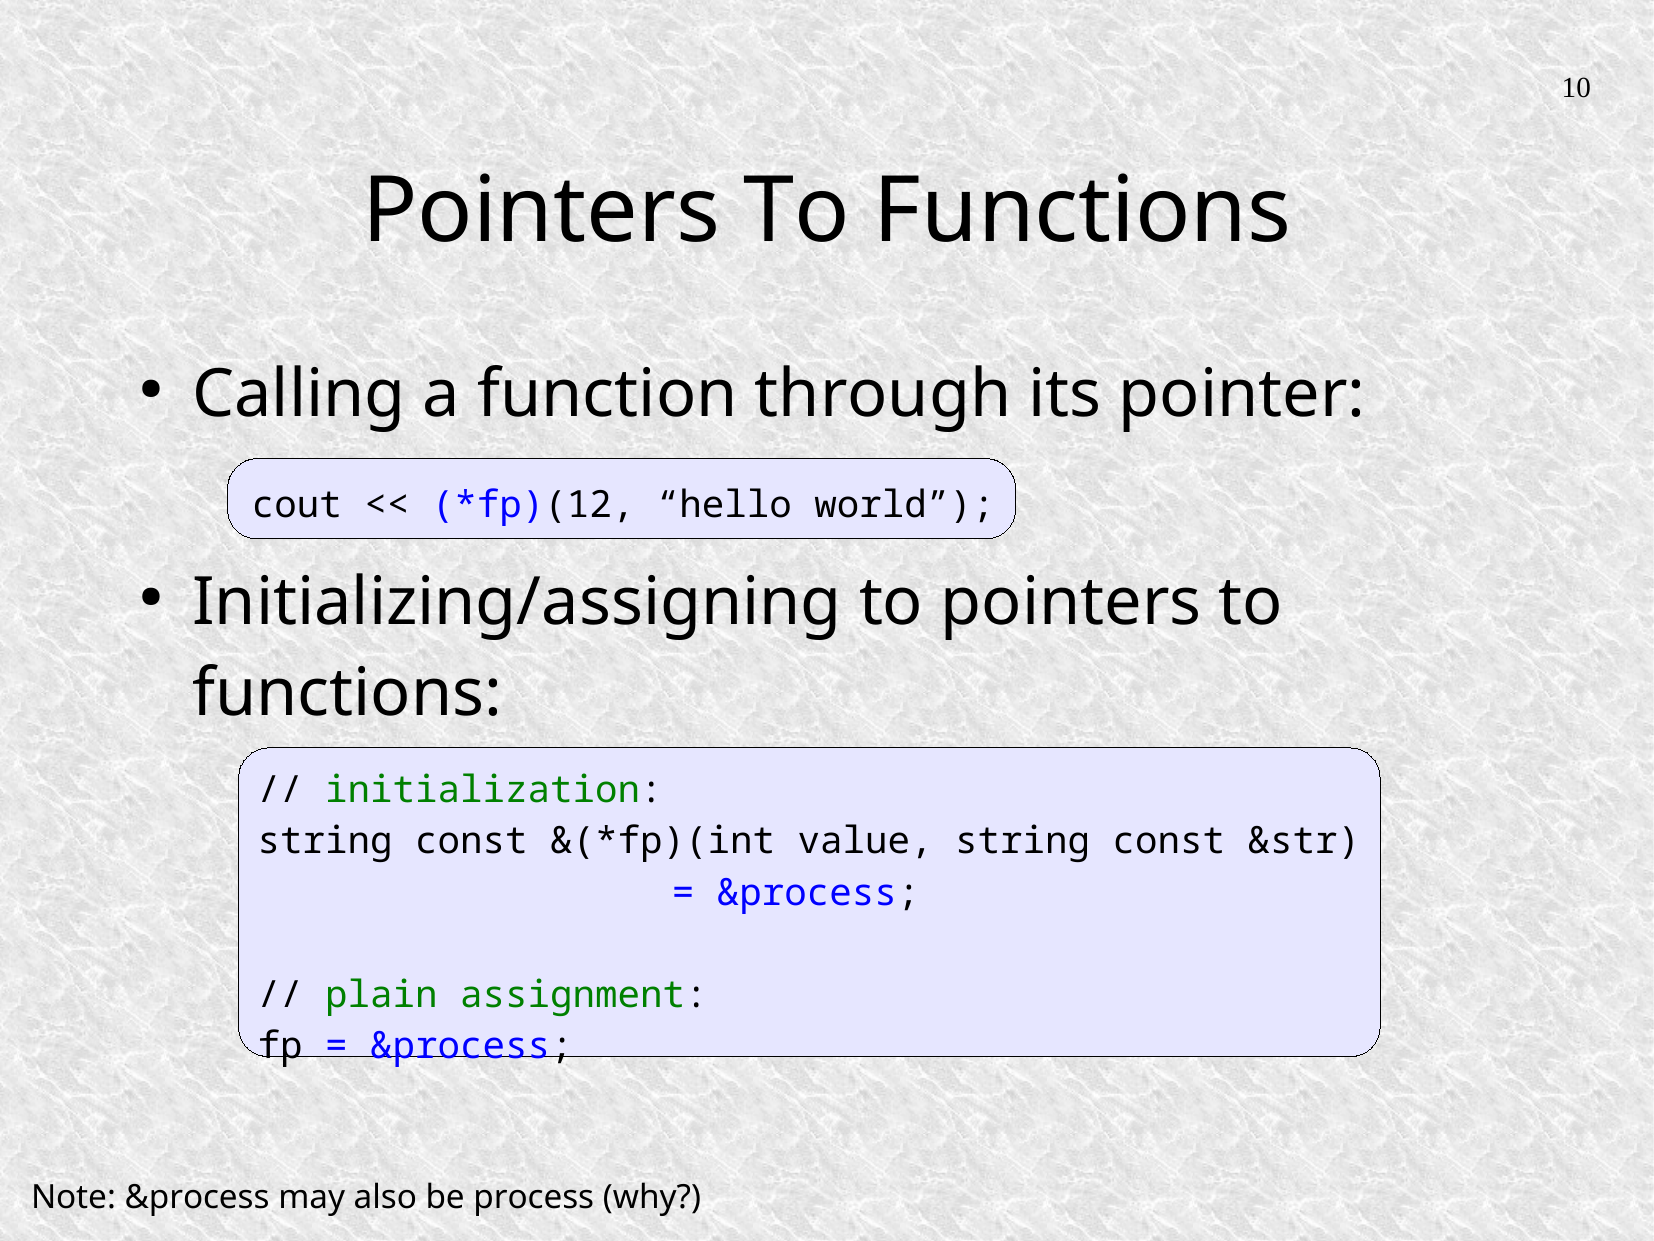

10
# Pointers To Functions
Calling a function through its pointer:
Initializing/assigning to pointers to functions:
cout << (*fp)(12, “hello world”);
// initialization:
string const &(*fp)(int value, string const &str)
					 = &process;
// plain assignment:
fp = &process;
Note: &process may also be process (why?)